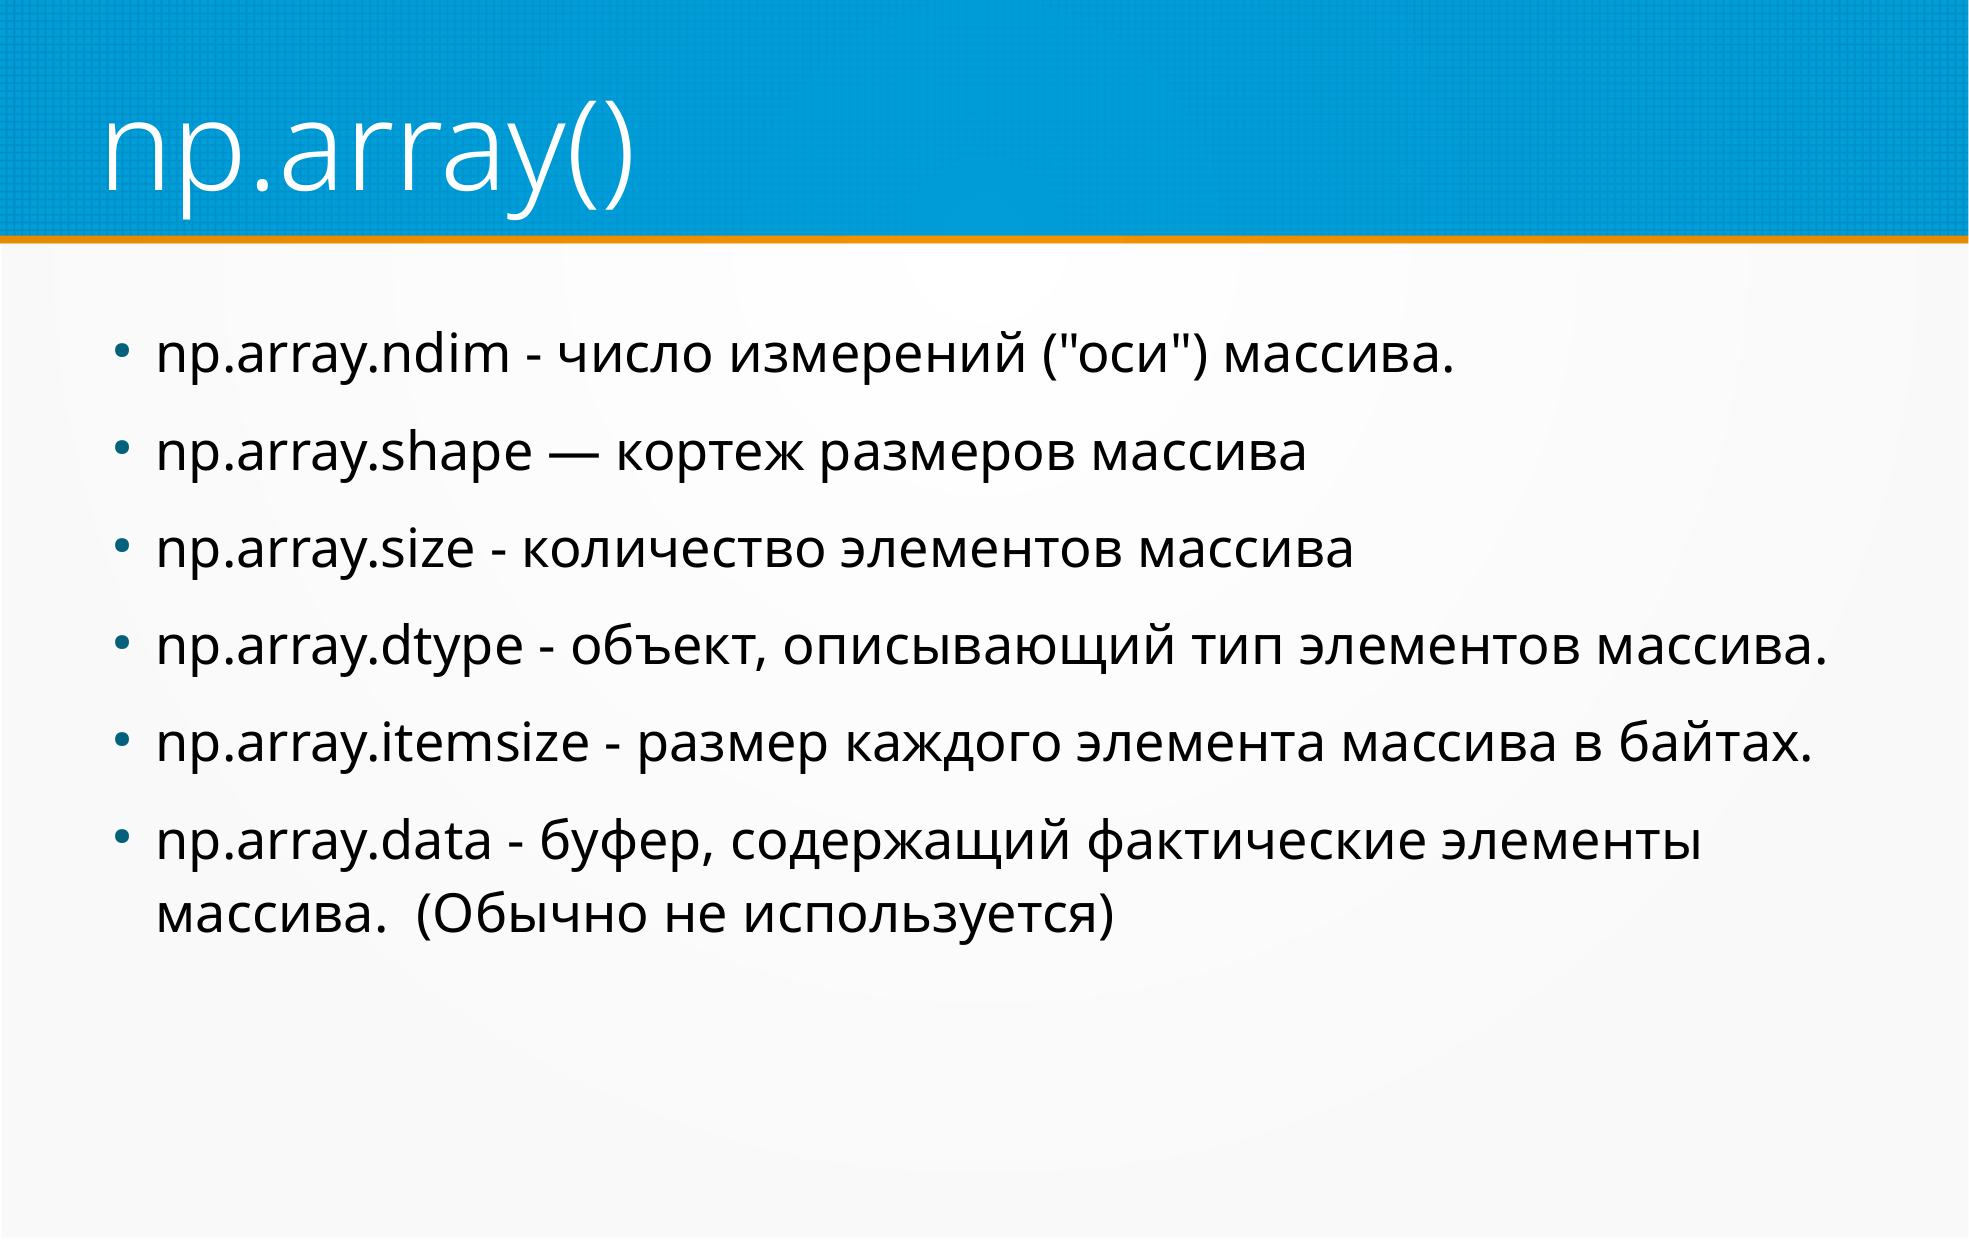

# np.array()
np.array.ndim - число измерений ("оси") массива.
np.array.shape — кортеж размеров массива
np.array.size - количество элементов массива
np.array.dtype - объект, описывающий тип элементов массива.
np.array.itemsize - размер каждого элемента массива в байтах.
np.array.data - буфер, содержащий фактические элементы массива. (Обычно не используется)